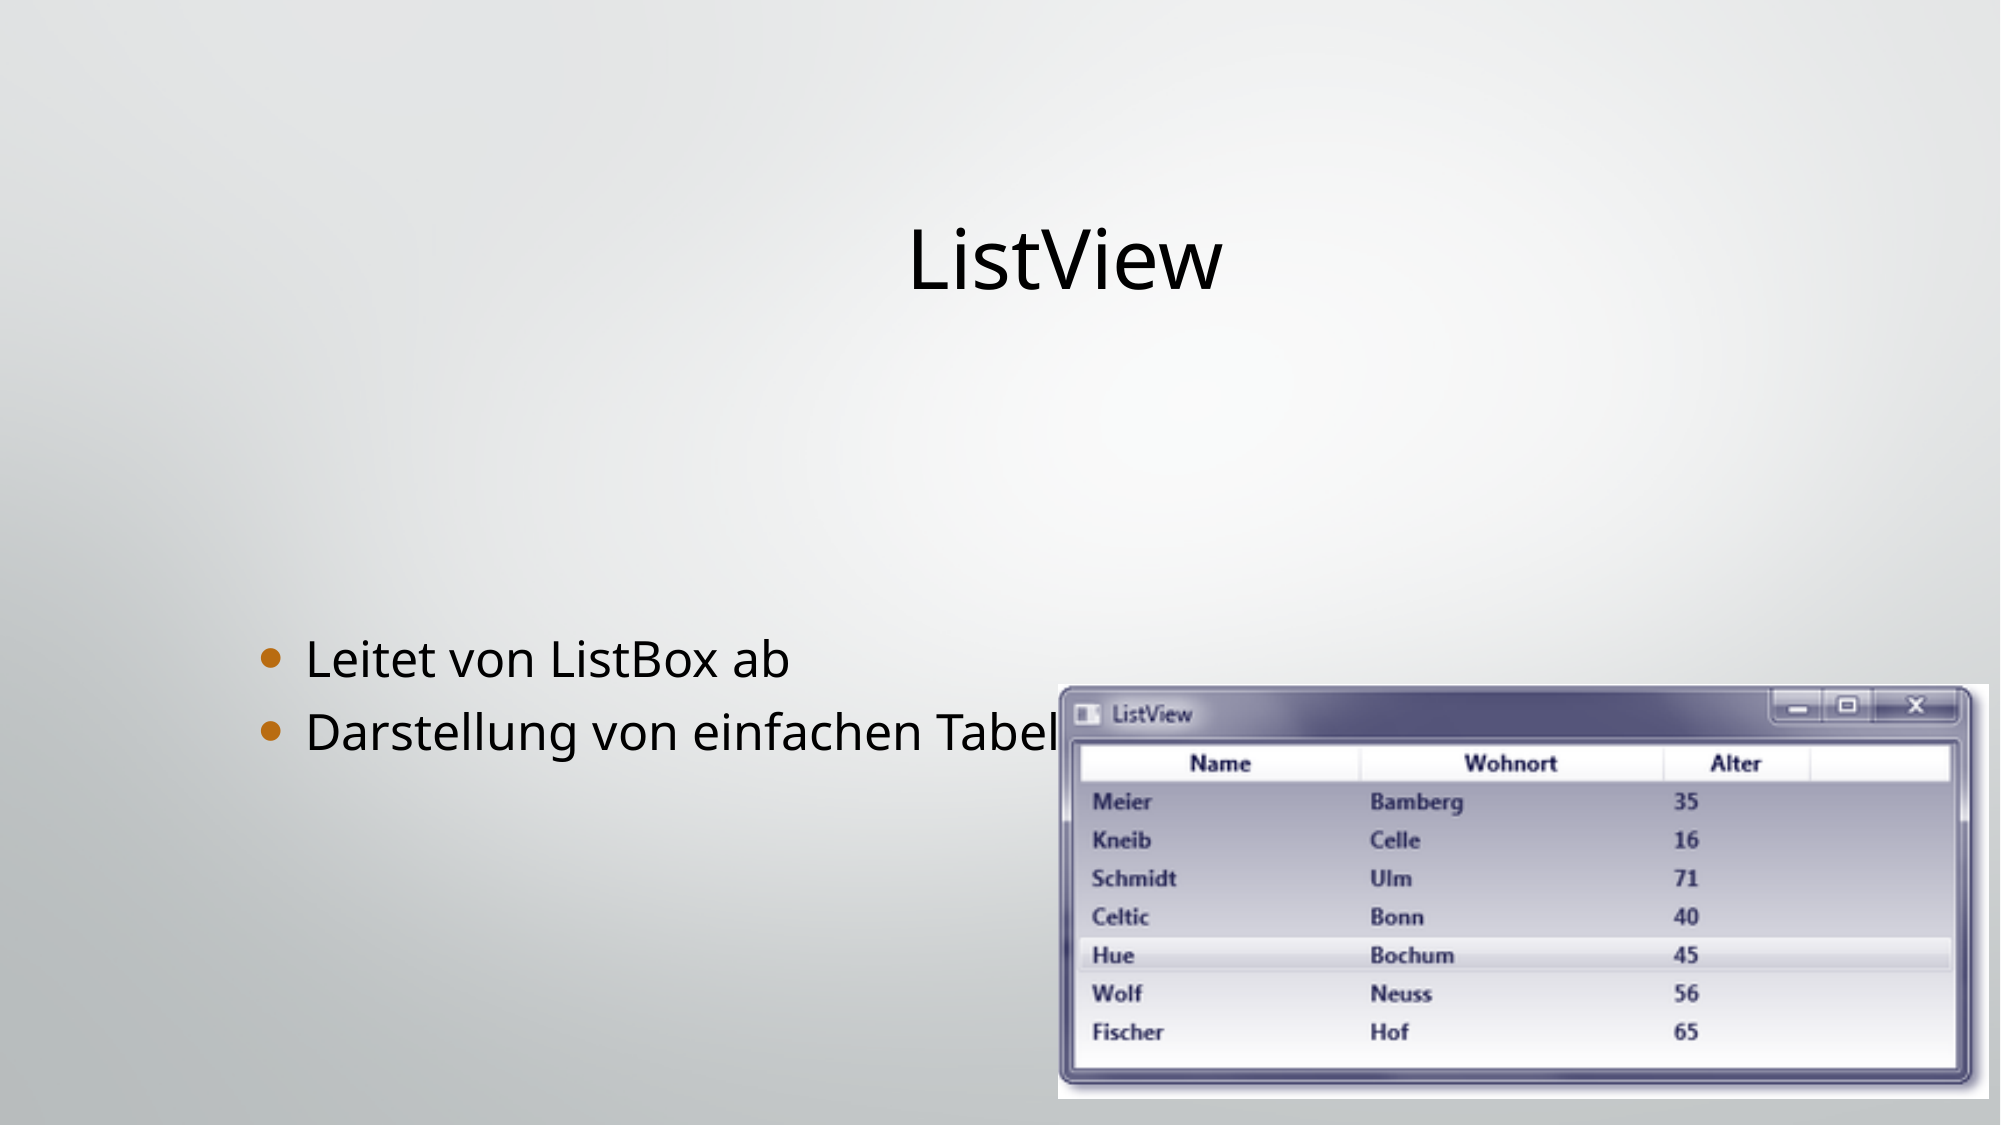

# ListView
Leitet von ListBox ab
Darstellung von einfachen Tabellen